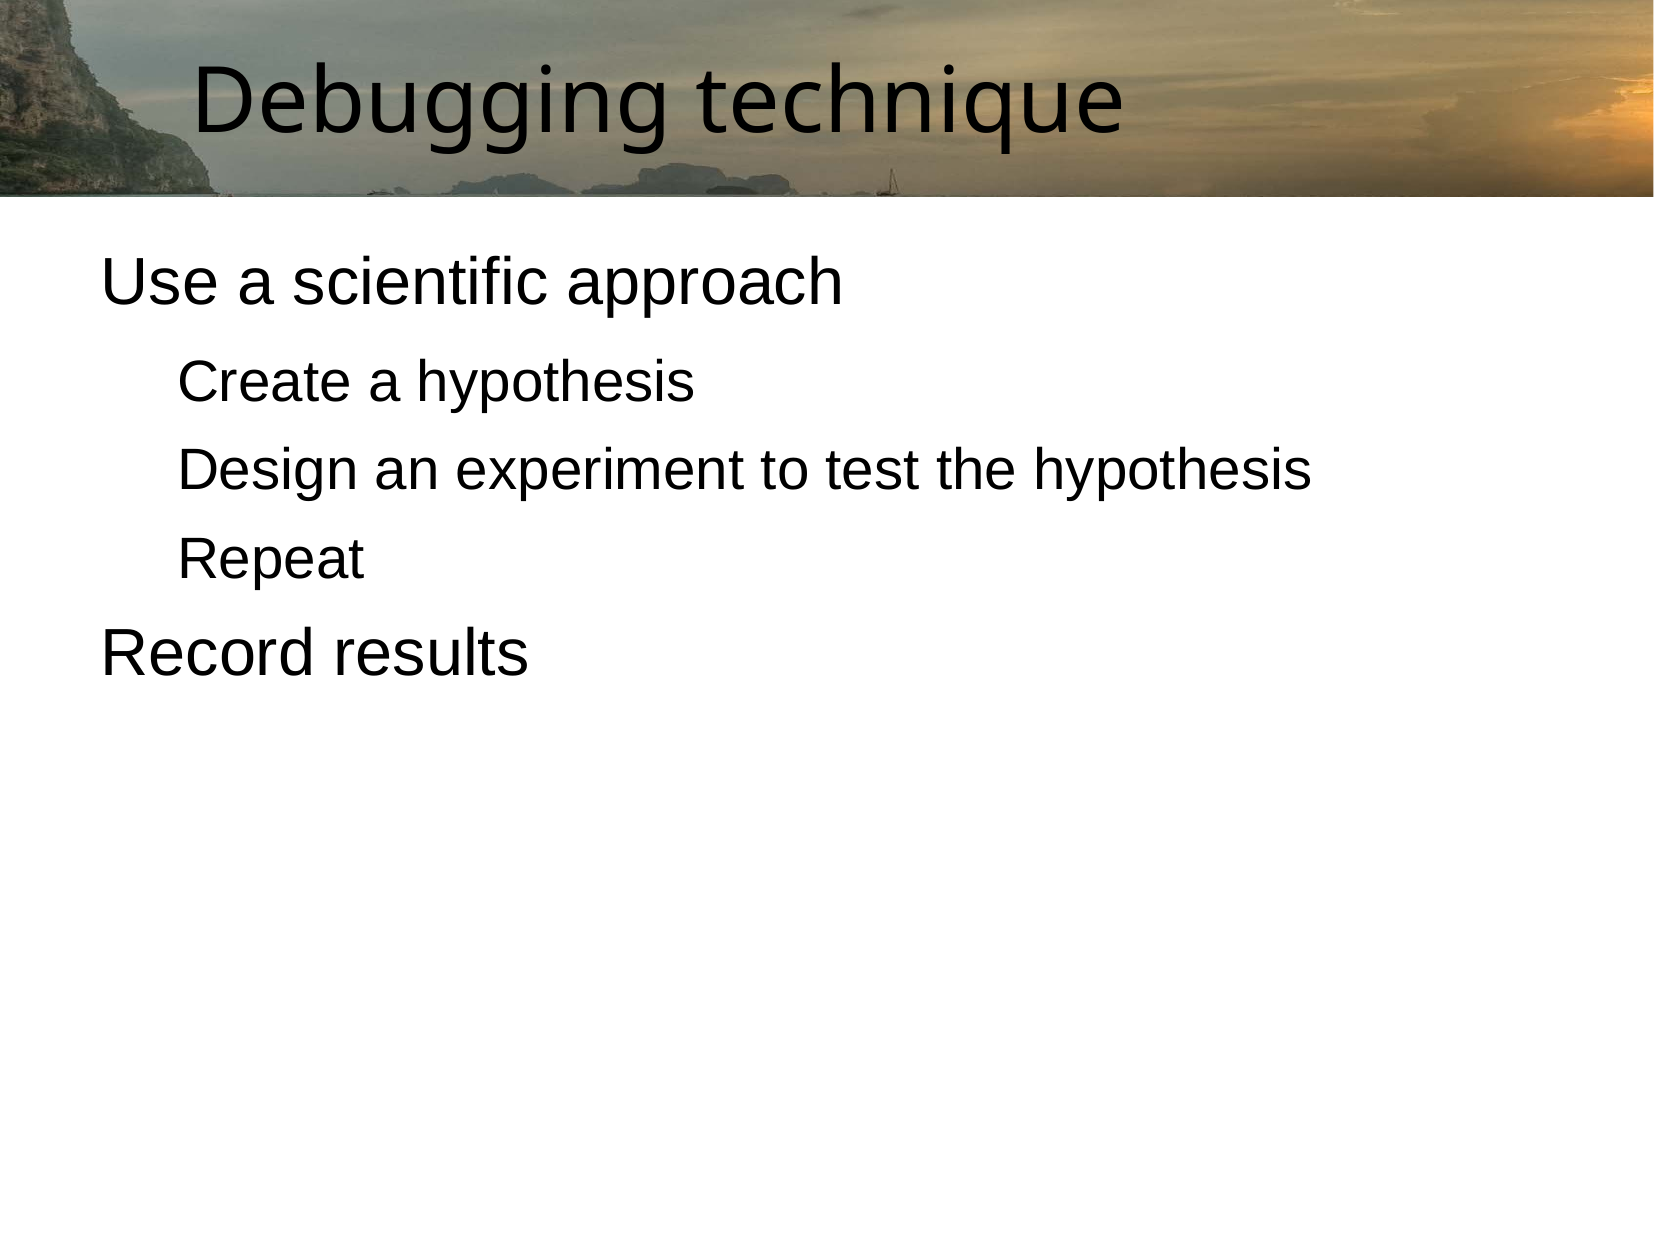

# Debugging technique
Use a scientific approach
Create a hypothesis
Design an experiment to test the hypothesis
Repeat
Record results